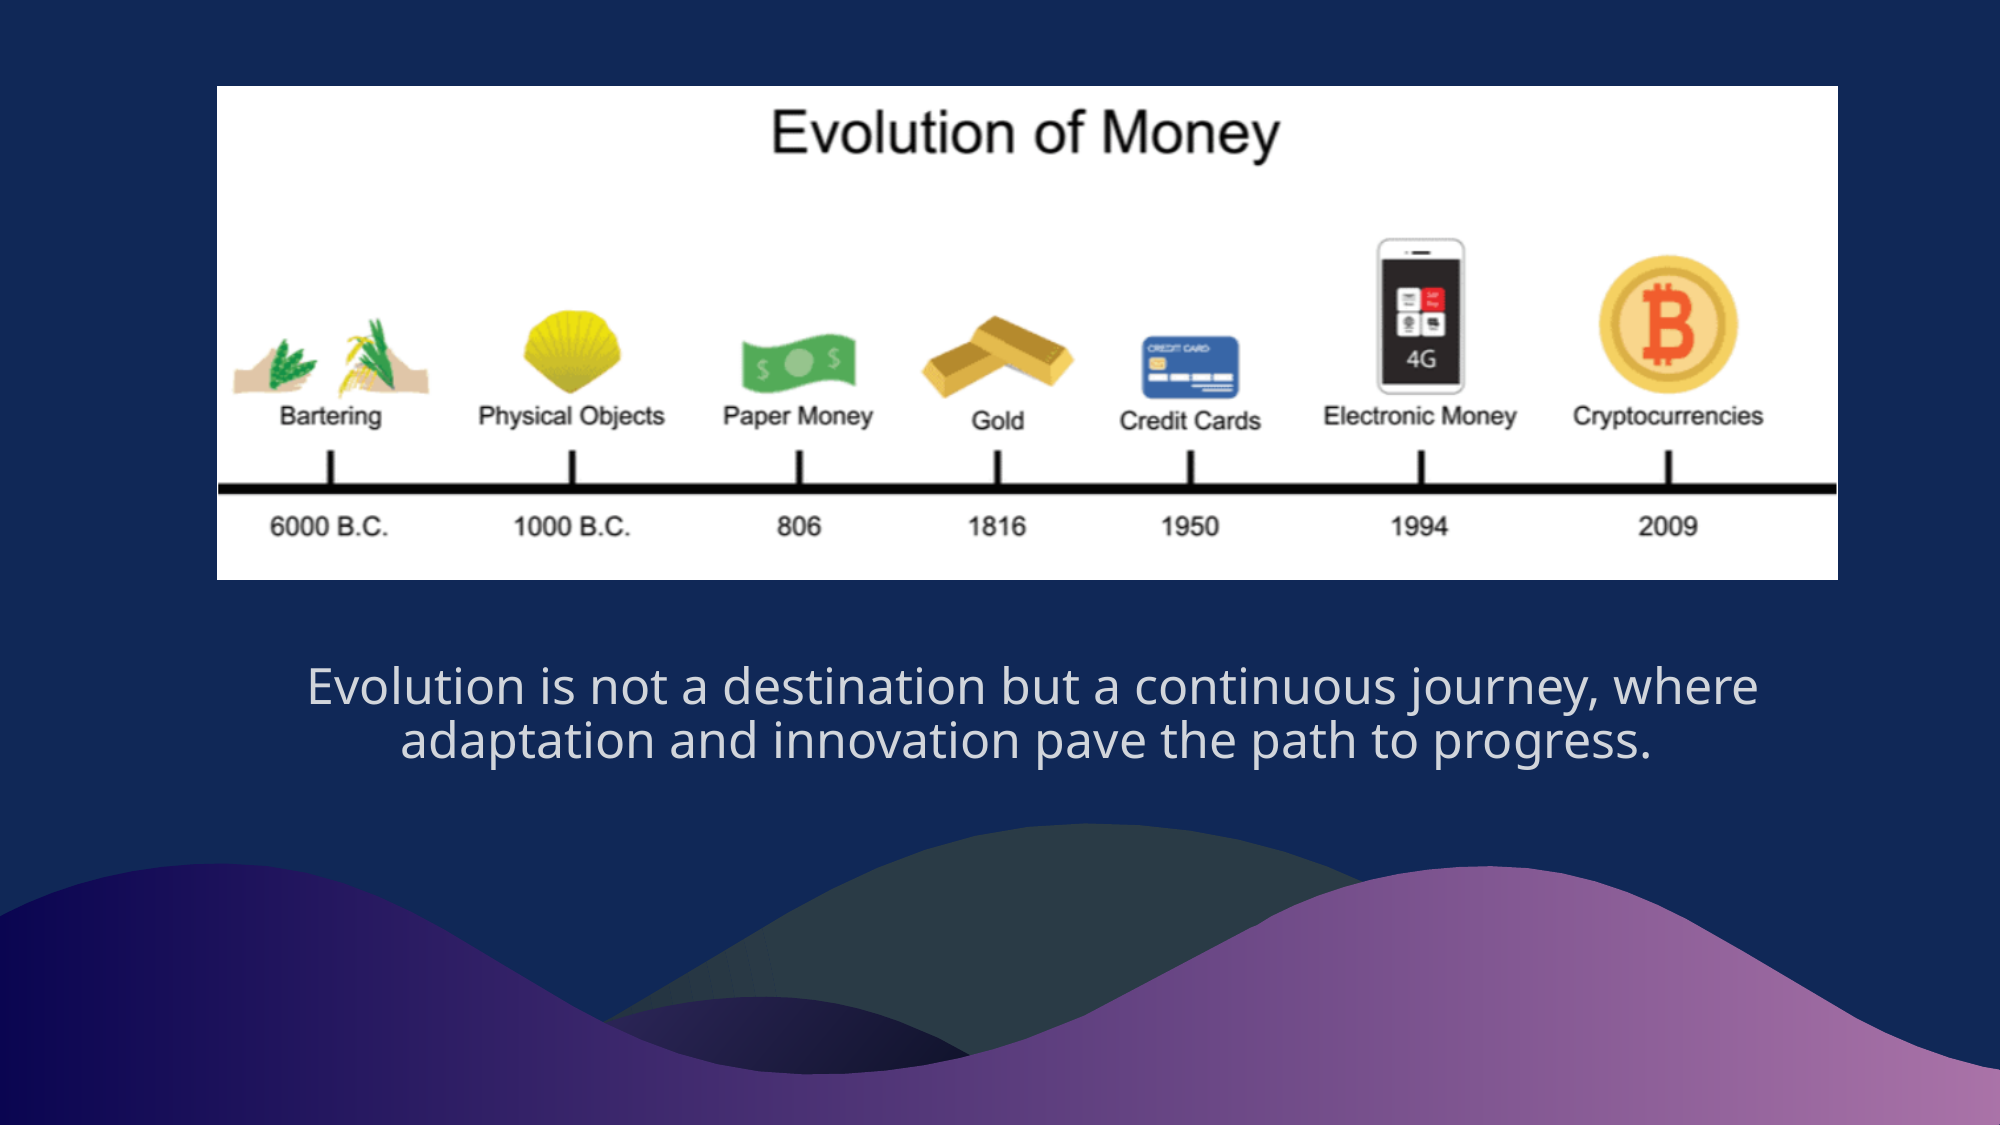

# TRADING & INVESTING
 Evolution is not a destination but a continuous journey, where adaptation and innovation pave the path to progress.